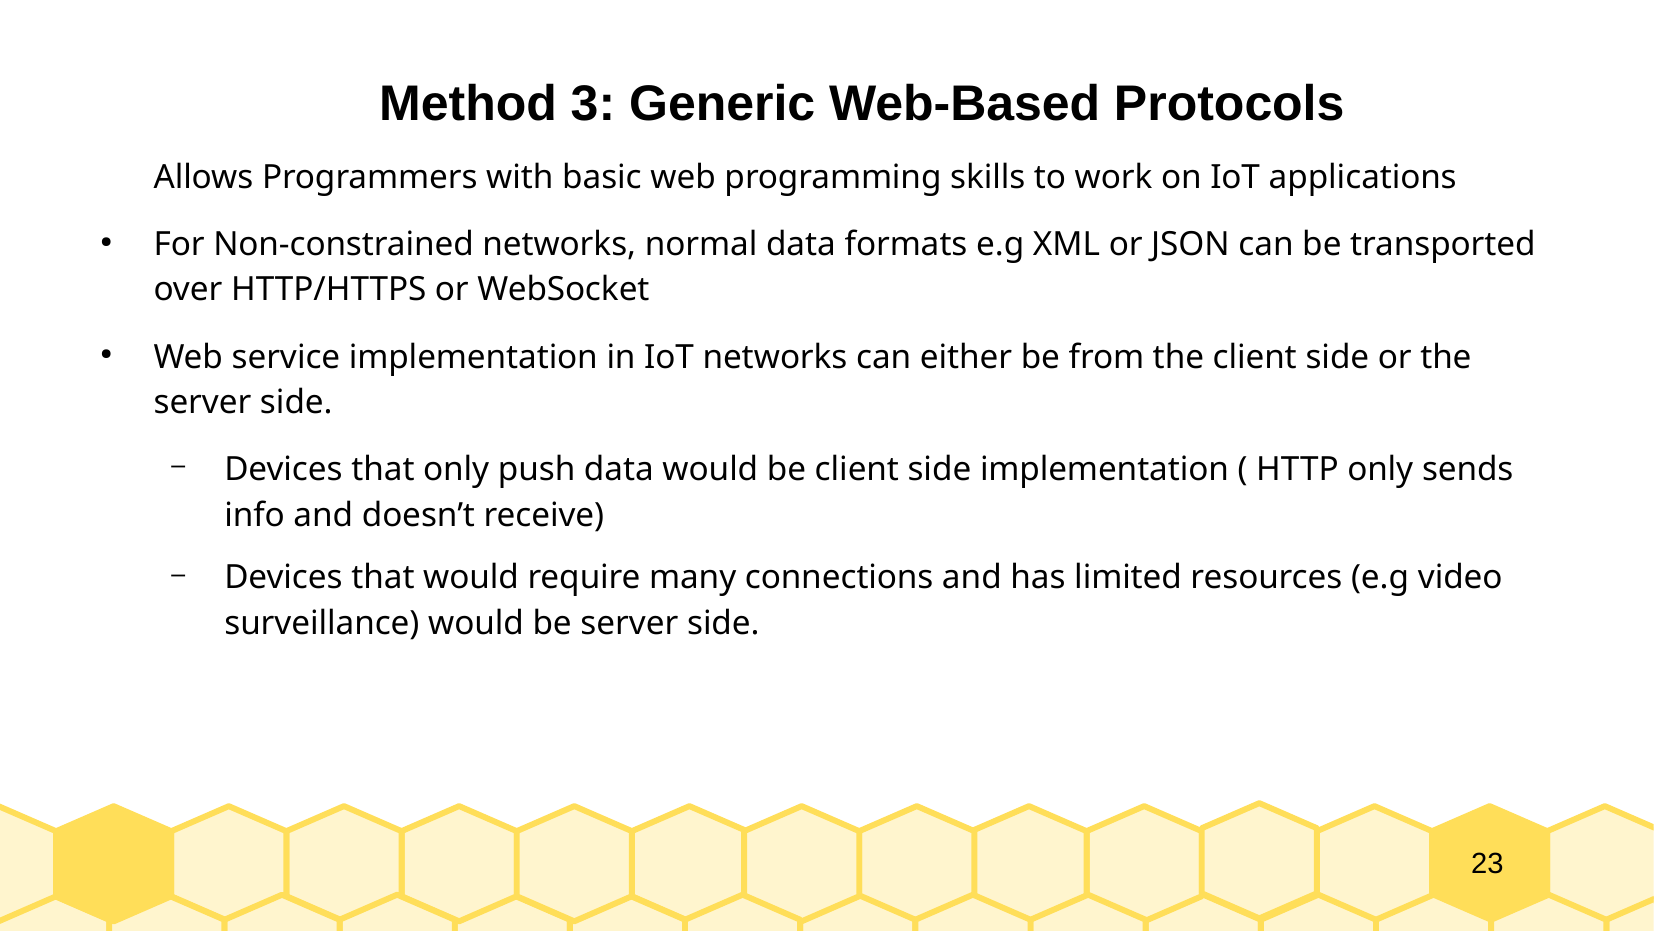

# Method 3: Generic Web-Based Protocols
Allows Programmers with basic web programming skills to work on IoT applications
For Non-constrained networks, normal data formats e.g XML or JSON can be transported over HTTP/HTTPS or WebSocket
Web service implementation in IoT networks can either be from the client side or the server side.
Devices that only push data would be client side implementation ( HTTP only sends info and doesn’t receive)
Devices that would require many connections and has limited resources (e.g video surveillance) would be server side.